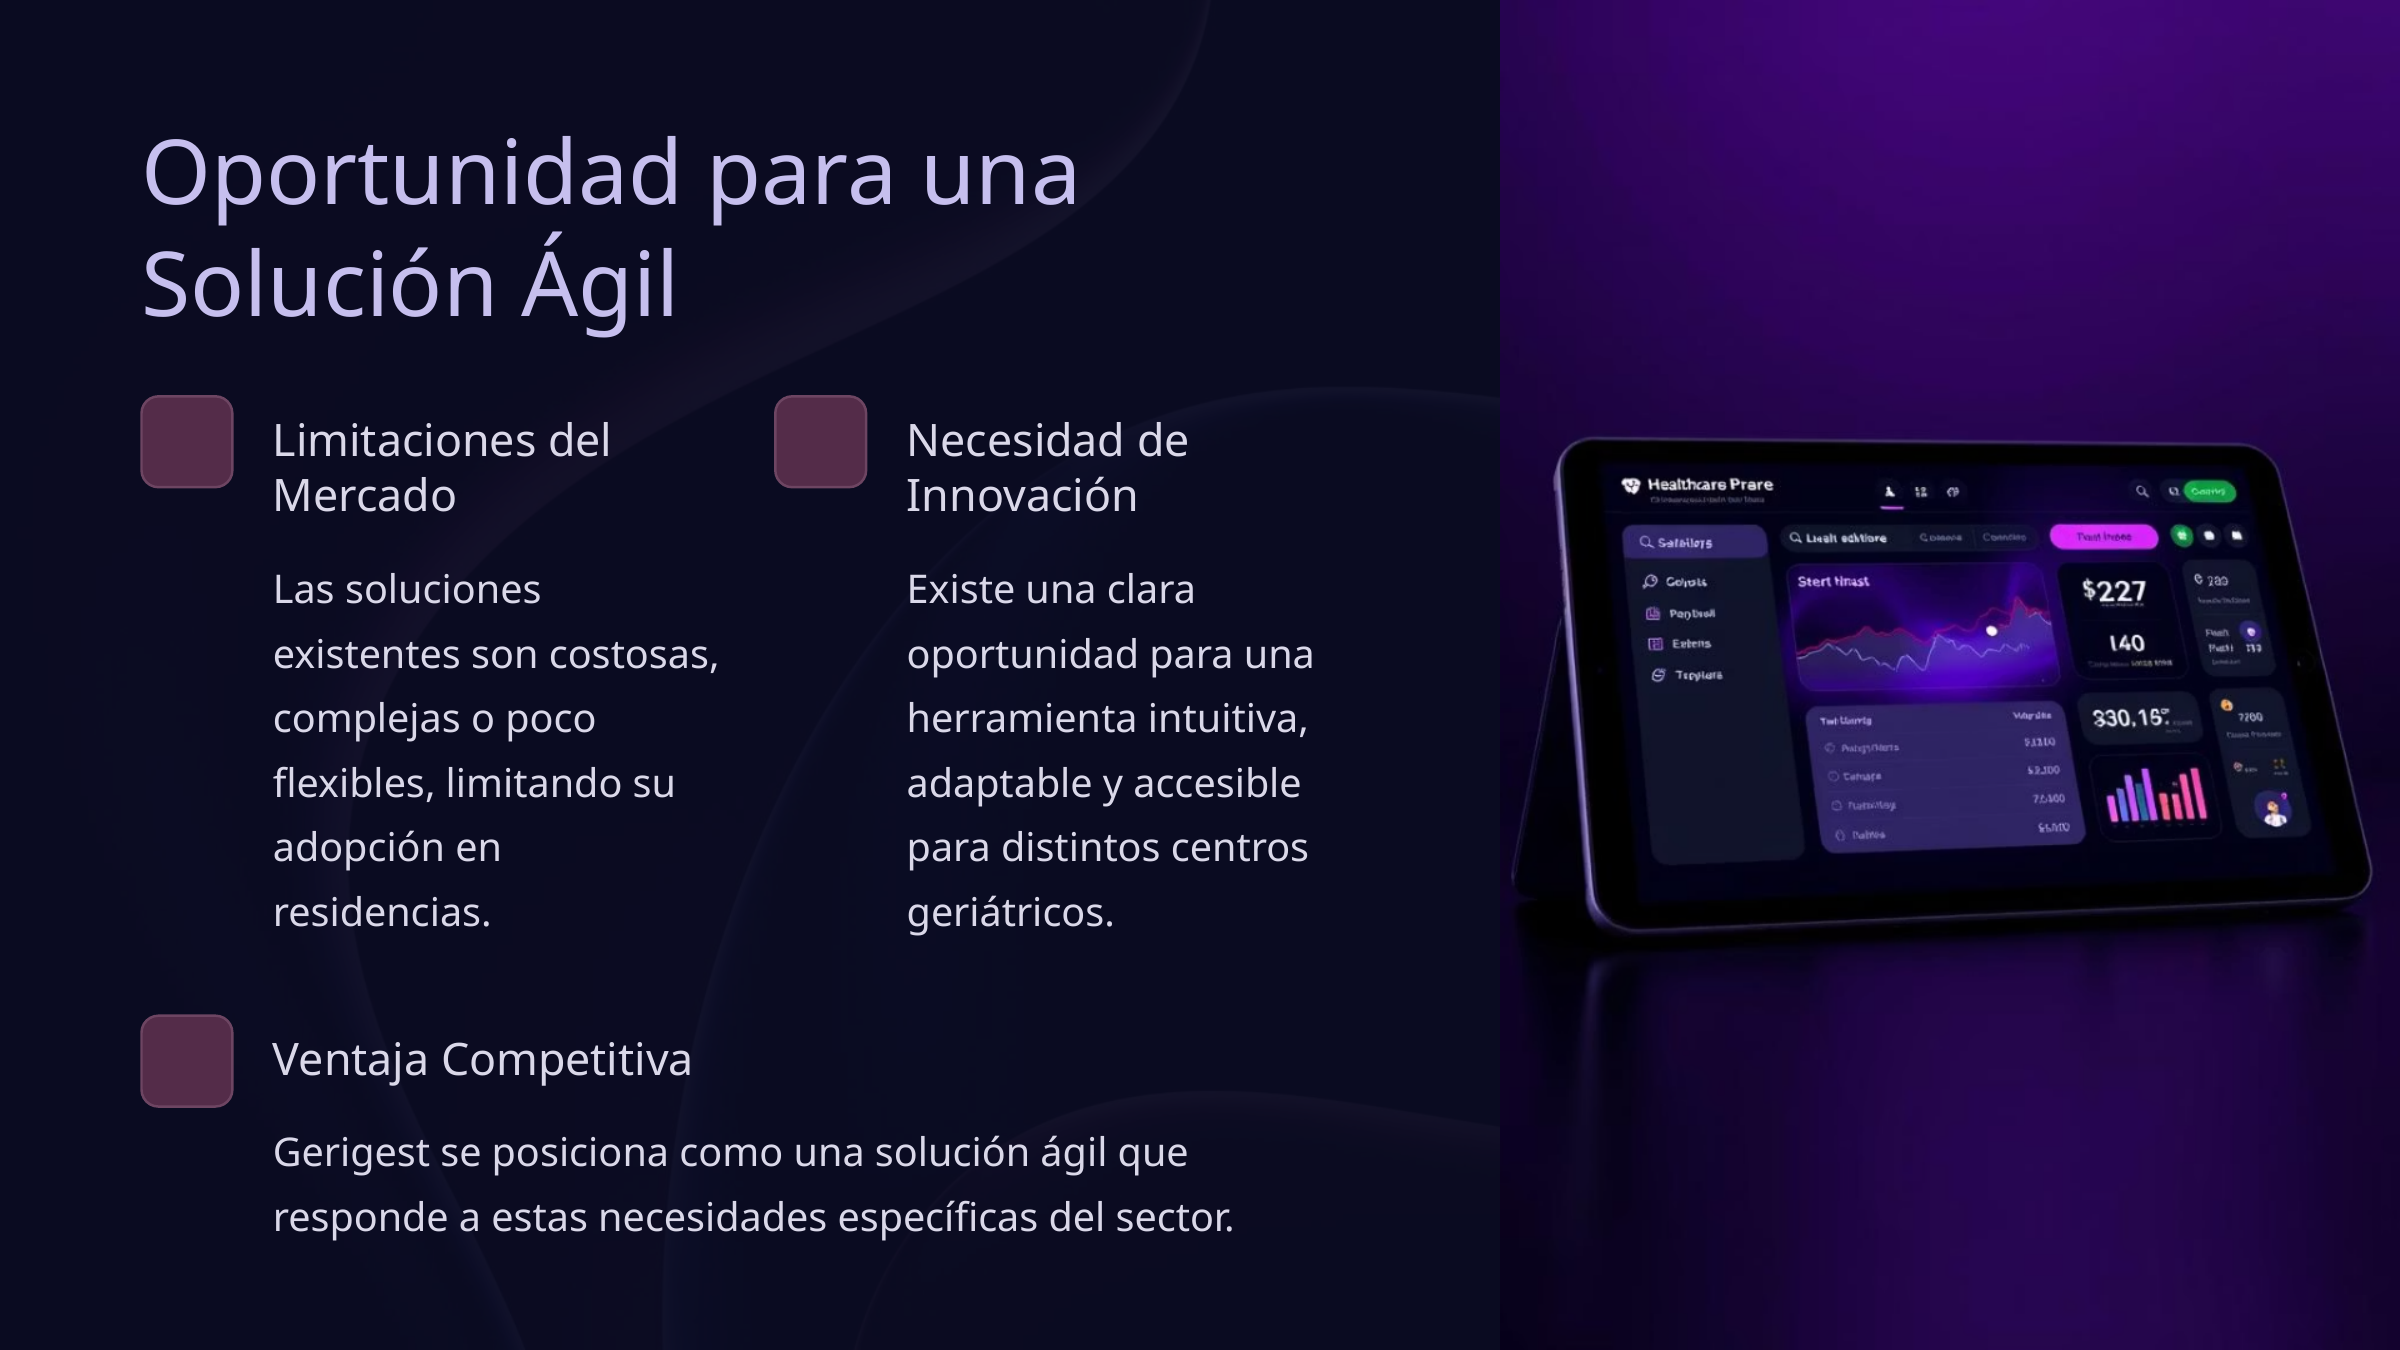

Oportunidad para una Solución Ágil
Limitaciones del Mercado
Necesidad de Innovación
Las soluciones existentes son costosas, complejas o poco flexibles, limitando su adopción en residencias.
Existe una clara oportunidad para una herramienta intuitiva, adaptable y accesible para distintos centros geriátricos.
Ventaja Competitiva
Gerigest se posiciona como una solución ágil que responde a estas necesidades específicas del sector.